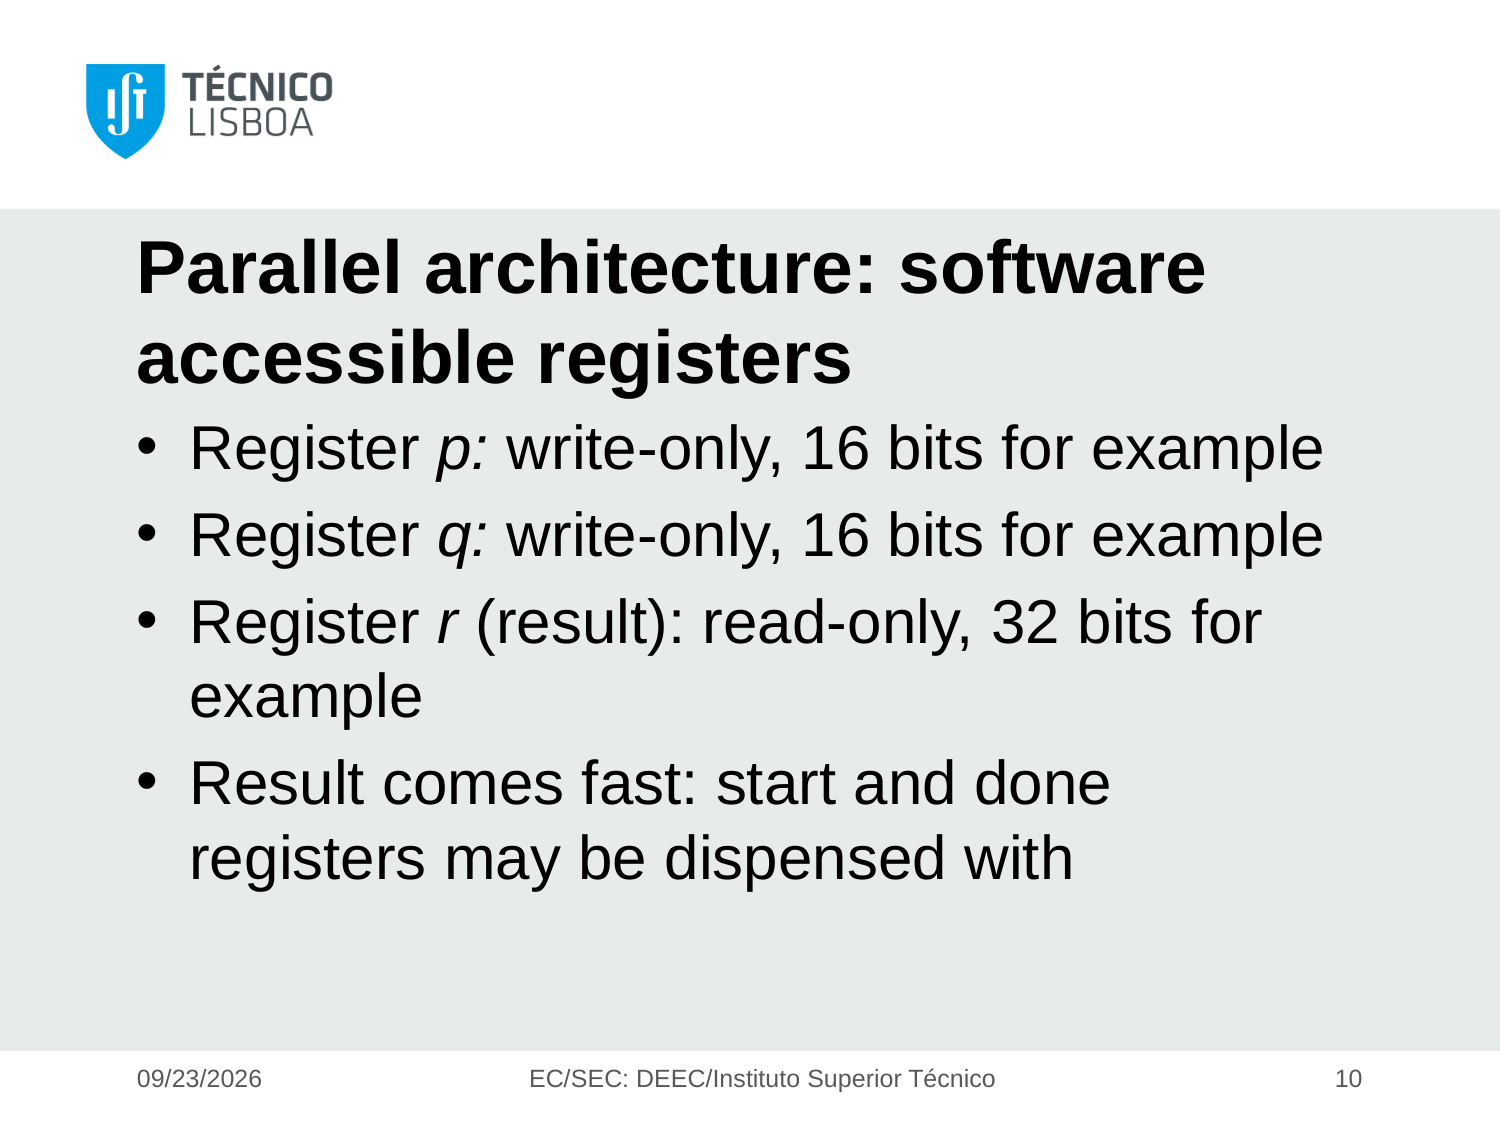

# Parallel architecture: software accessible registers
Register p: write-only, 16 bits for example
Register q: write-only, 16 bits for example
Register r (result): read-only, 32 bits for example
Result comes fast: start and done registers may be dispensed with
EC/SEC: DEEC/Instituto Superior Técnico